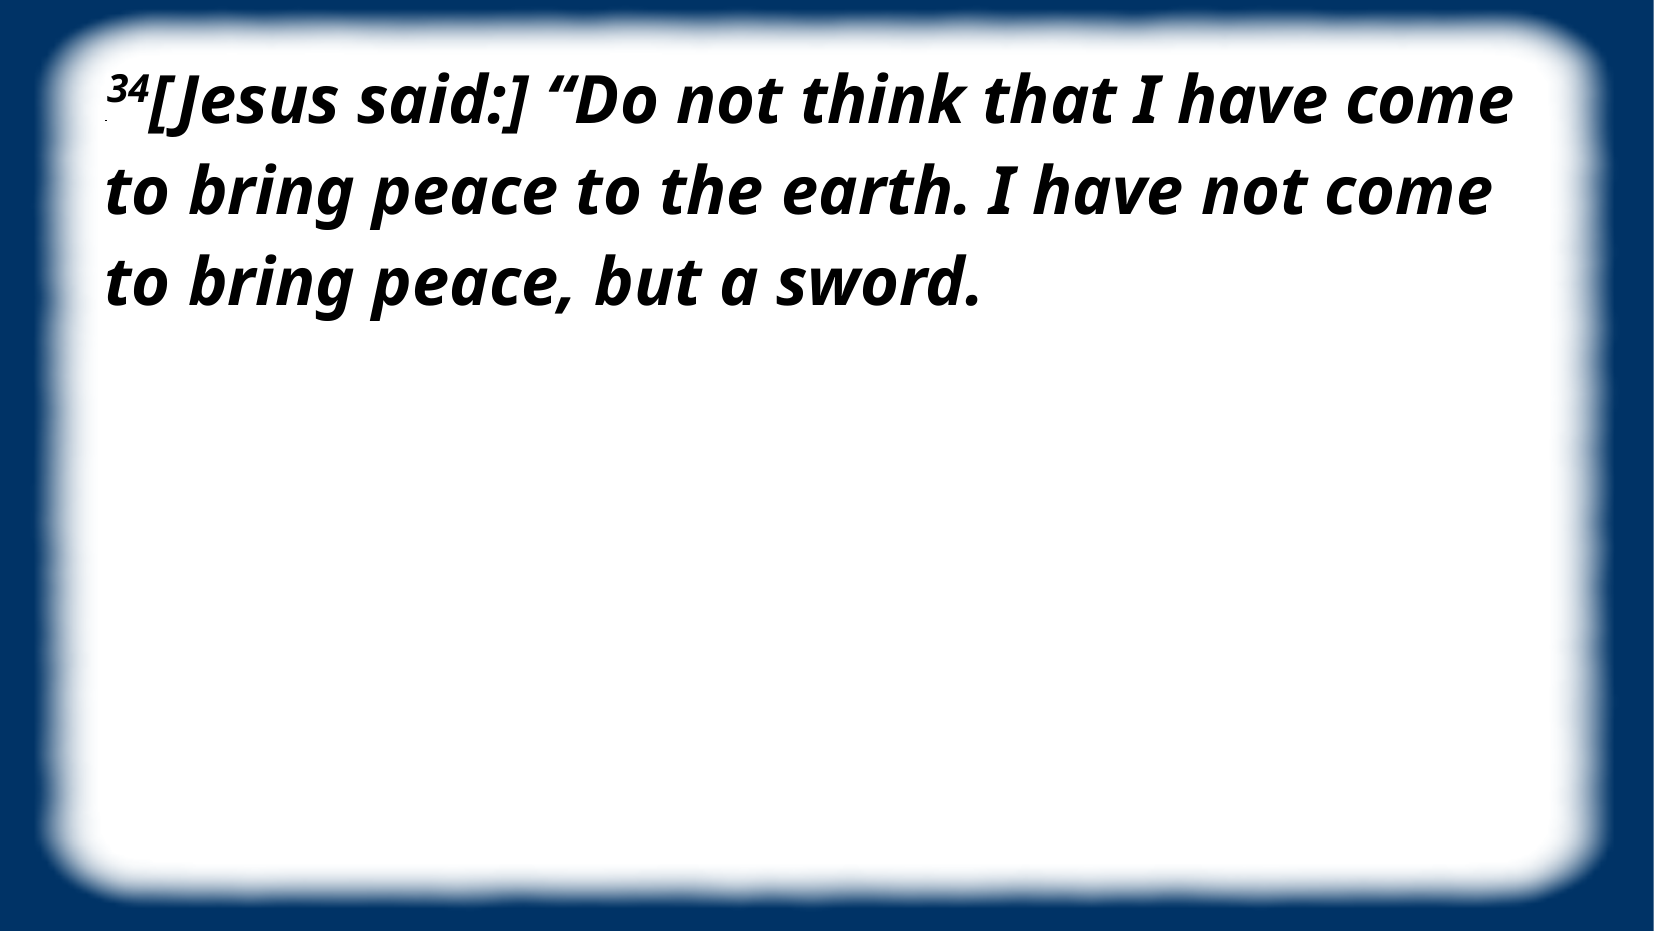

34[Jesus said:] “Do not think that I have come to bring peace to the earth. I have not come to bring peace, but a sword.